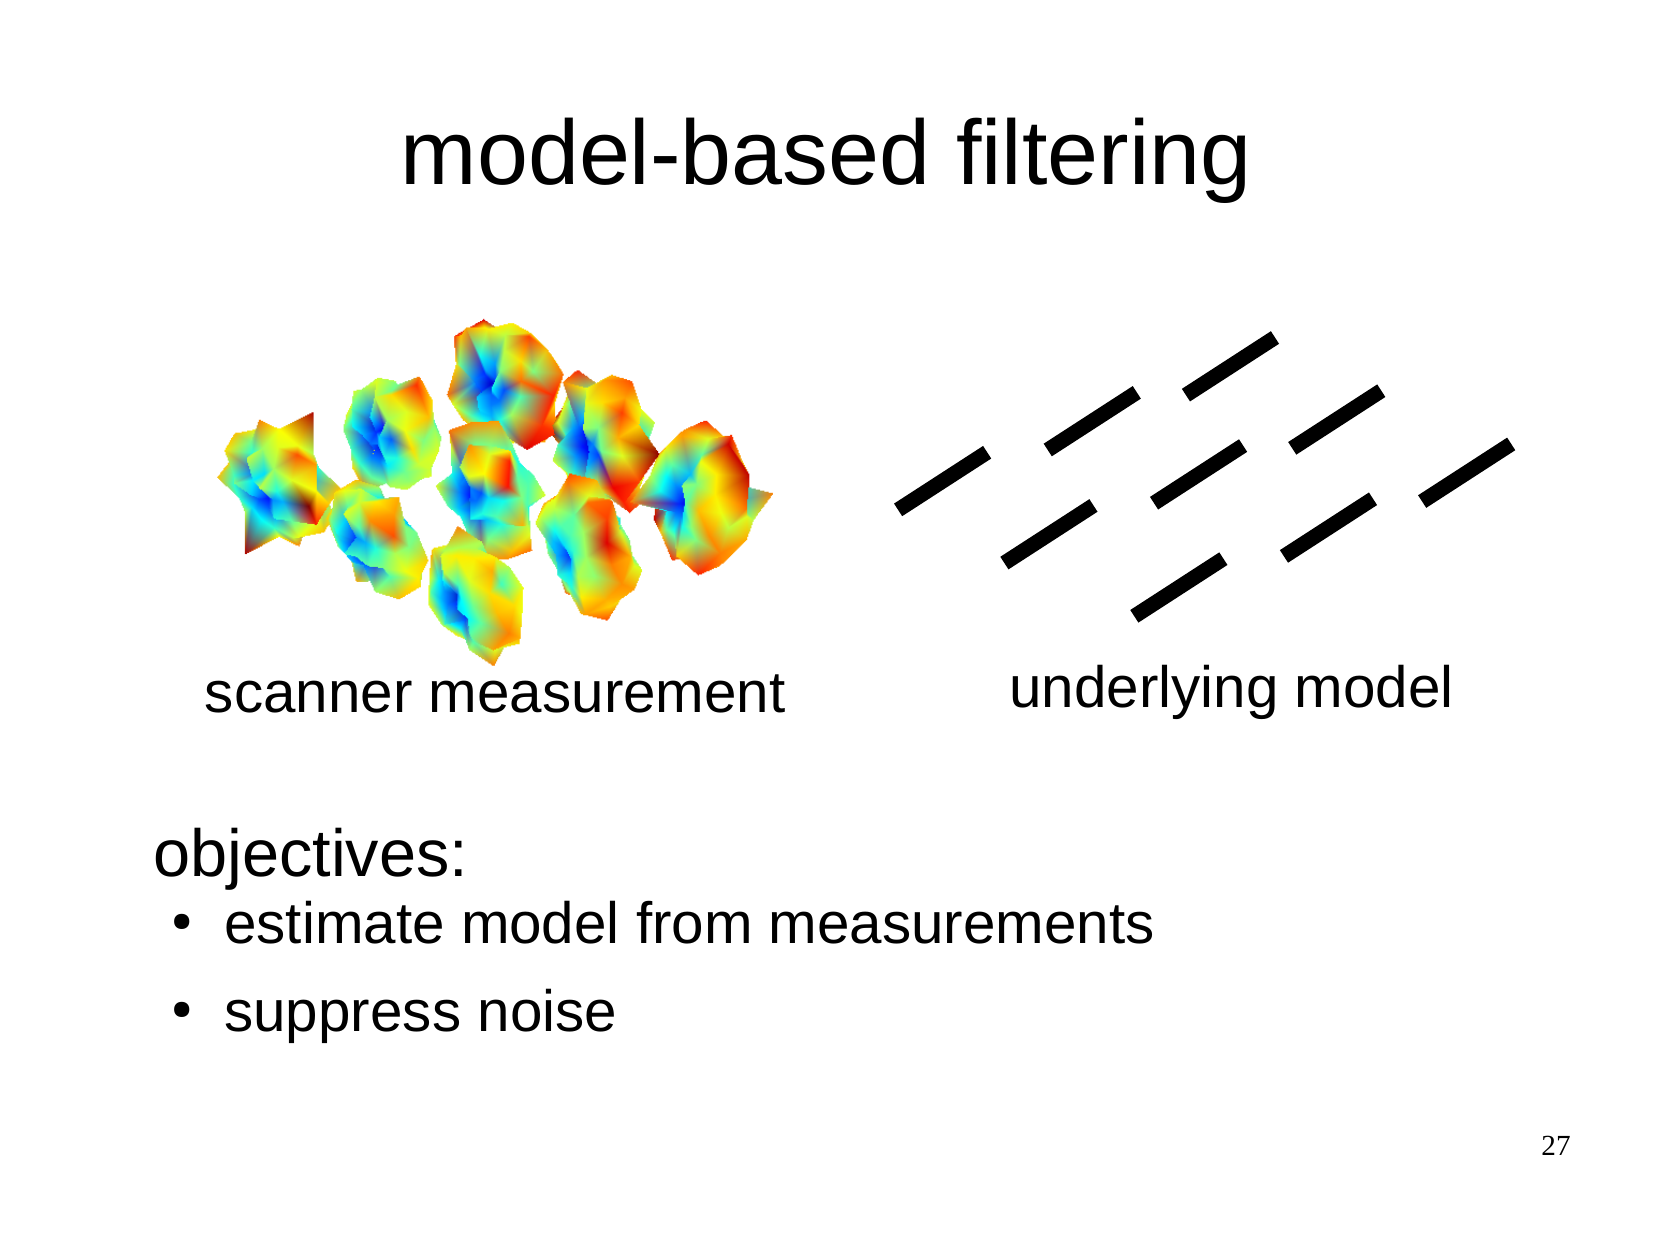

# model-based filtering
underlying model
scanner measurement
objectives:
estimate model from measurements
suppress noise
27